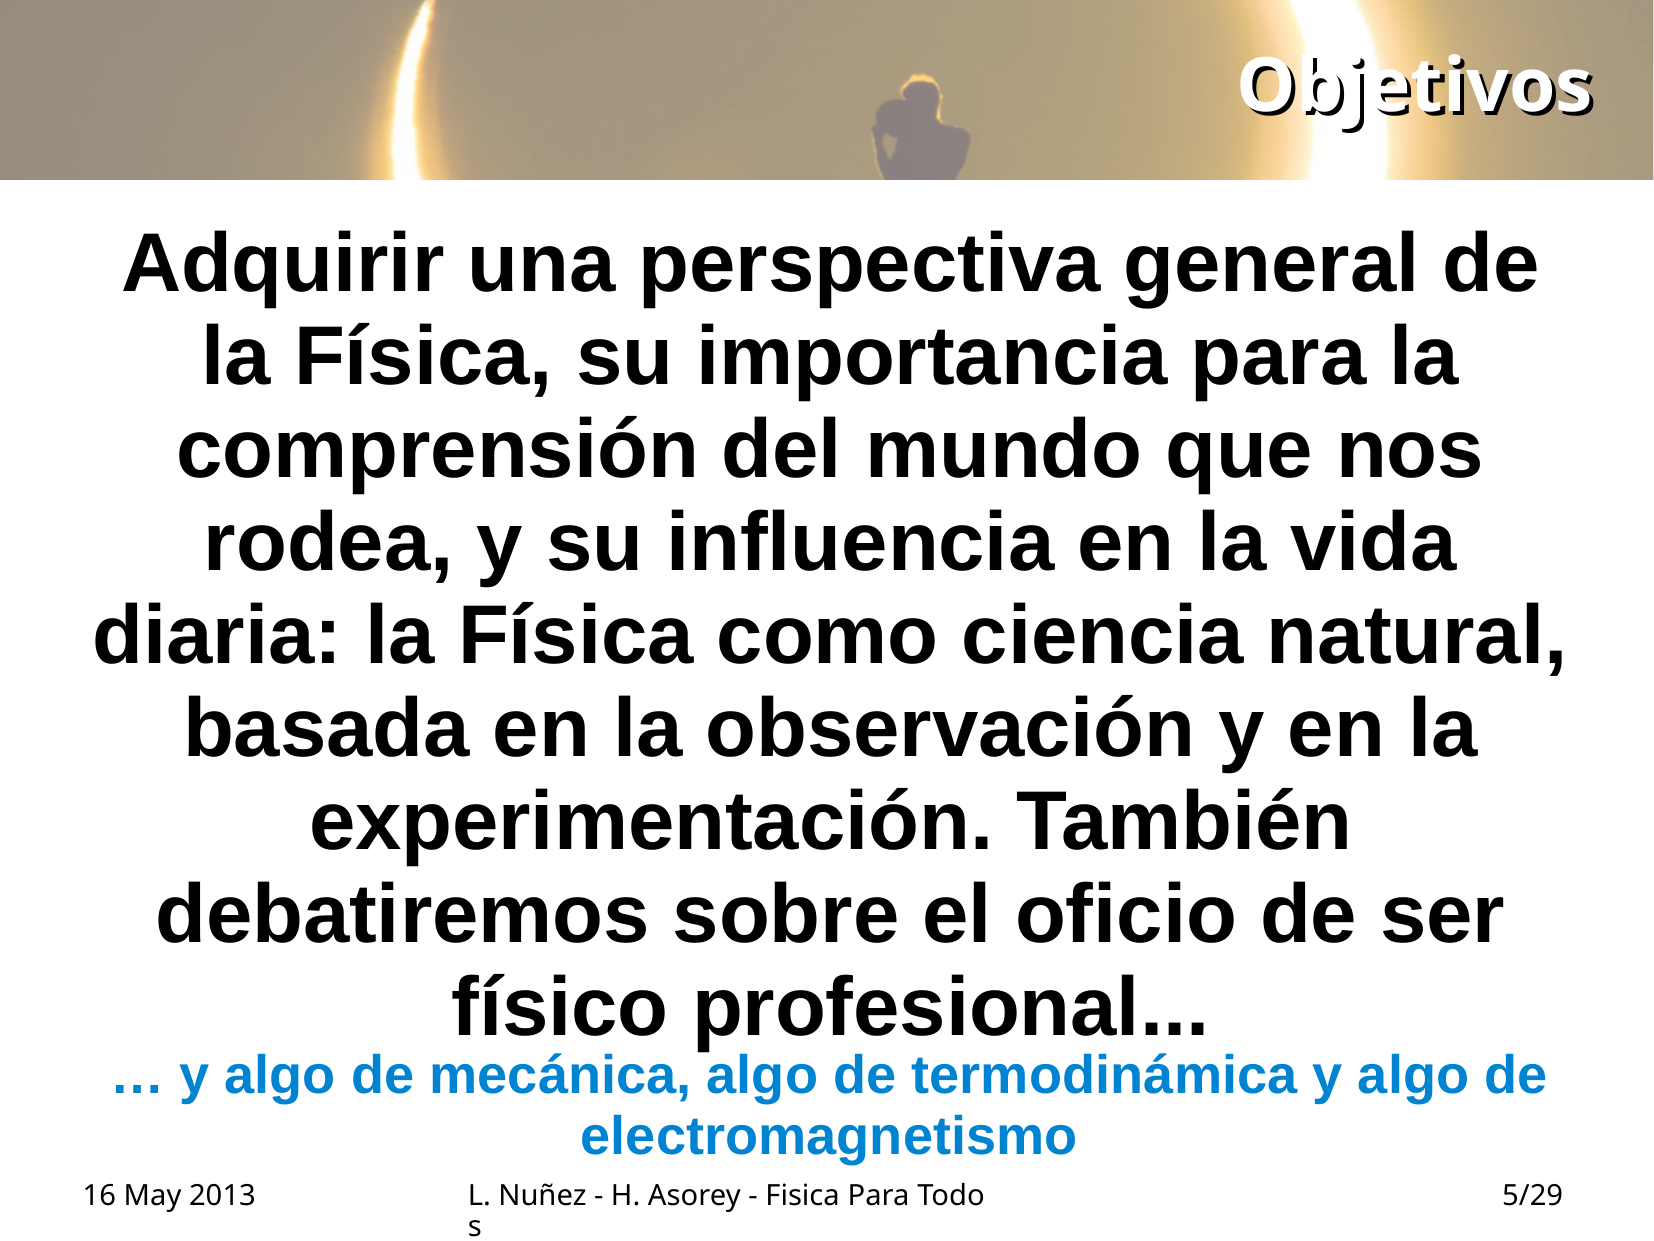

# Objetivos
Adquirir una perspectiva general de la Física, su importancia para la comprensión del mundo que nos rodea, y su influencia en la vida diaria: la Física como ciencia natural, basada en la observación y en la experimentación. También debatiremos sobre el oficio de ser físico profesional...
… y algo de mecánica, algo de termodinámica y algo de electromagnetismo
16 May 2013
L. Nuñez - H. Asorey - Fisica Para Todos
5